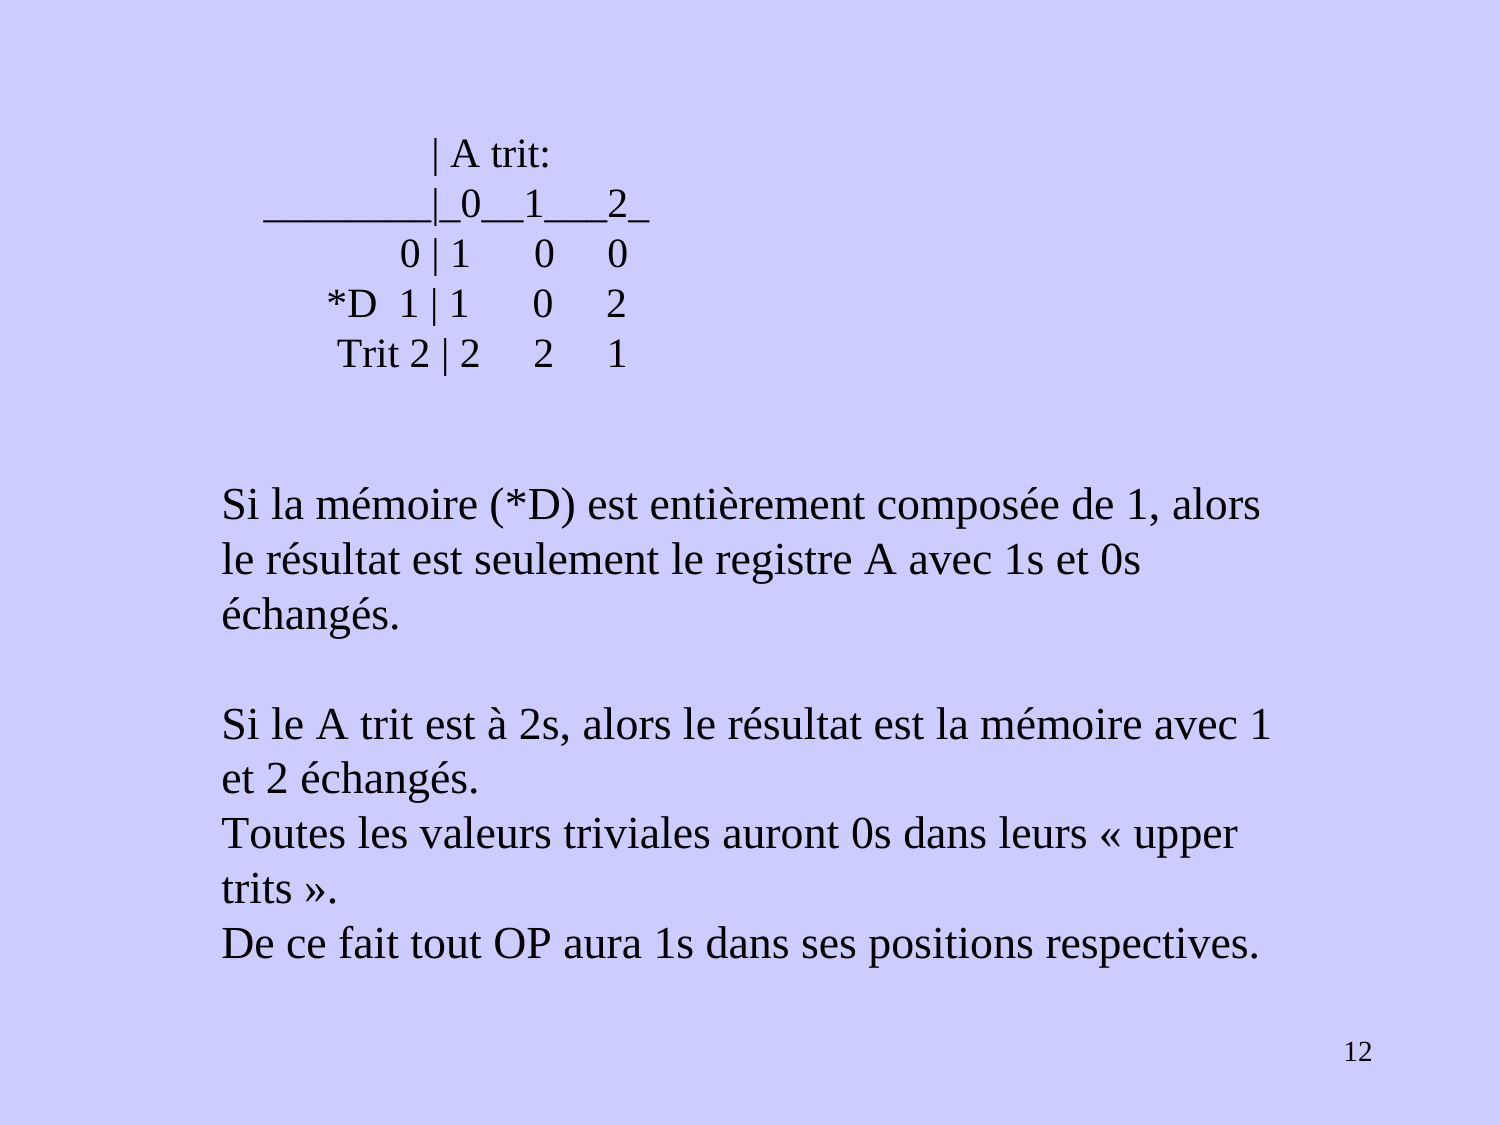

| A trit:
 ________|_0__1___2_
 0 | 1 0 0
 *D 1 | 1 0 2
 Trit 2 | 2 2 1
Si la mémoire (*D) est entièrement composée de 1, alors le résultat est seulement le registre A avec 1s et 0s échangés.
Si le A trit est à 2s, alors le résultat est la mémoire avec 1 et 2 échangés.
Toutes les valeurs triviales auront 0s dans leurs « upper trits ».
De ce fait tout OP aura 1s dans ses positions respectives.